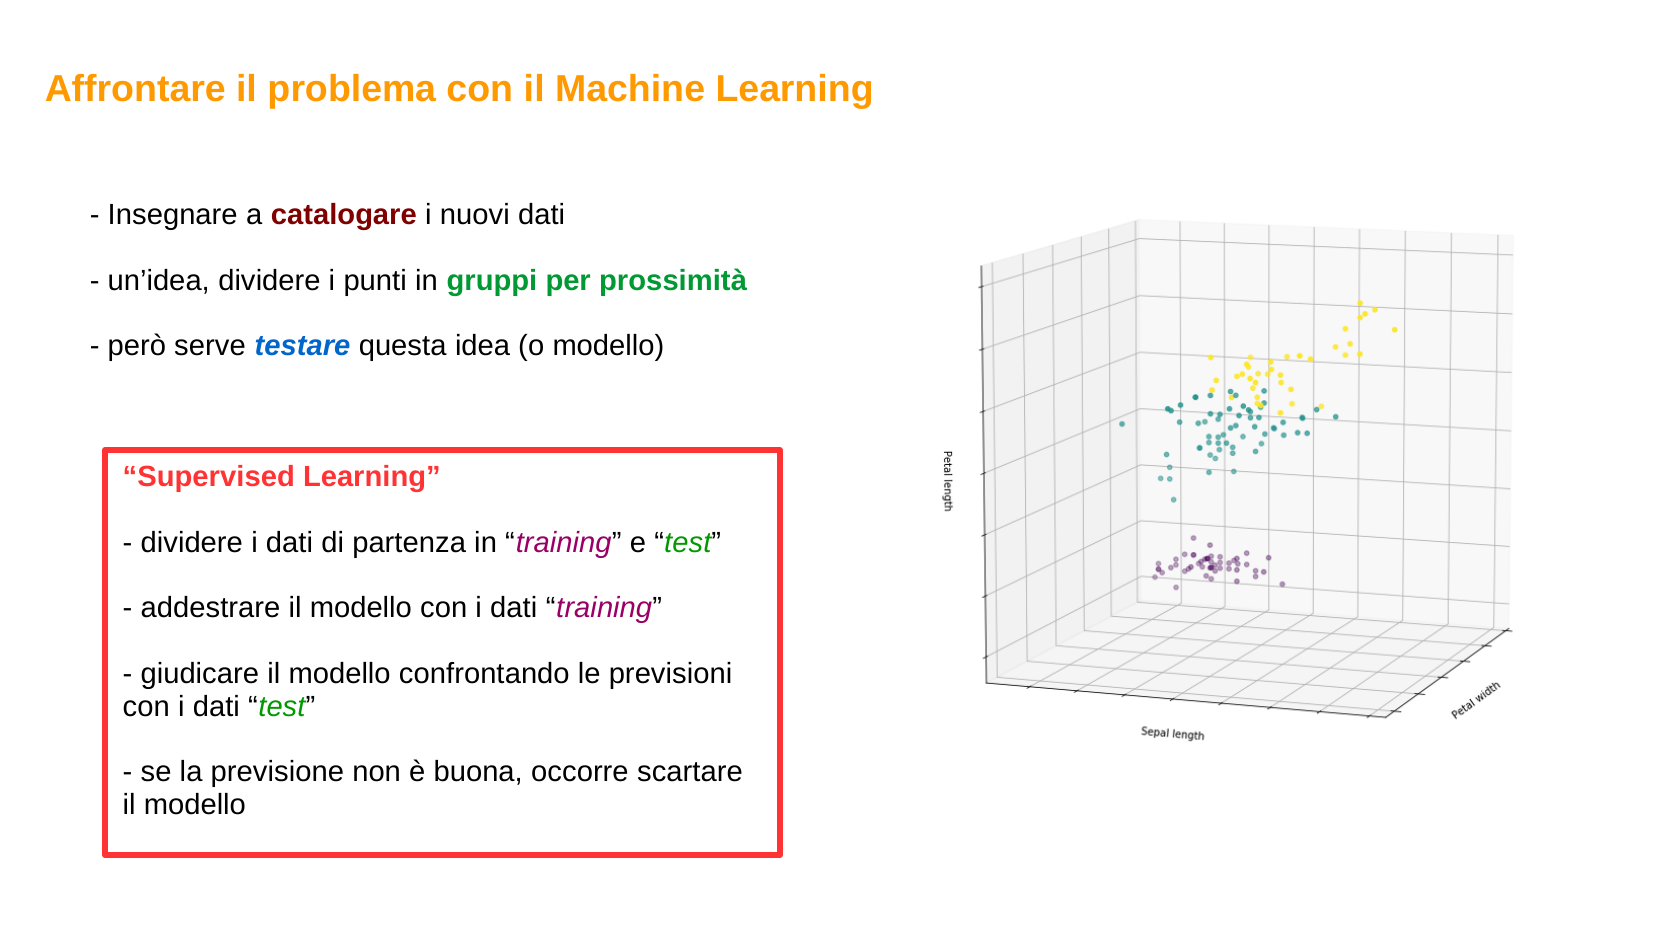

Affrontare il problema con il Machine Learning
- Insegnare a catalogare i nuovi dati
- un’idea, dividere i punti in gruppi per prossimità
- però serve testare questa idea (o modello)
“Supervised Learning”
- dividere i dati di partenza in “training” e “test”
- addestrare il modello con i dati “training”
- giudicare il modello confrontando le previsioni con i dati “test”
- se la previsione non è buona, occorre scartare il modello